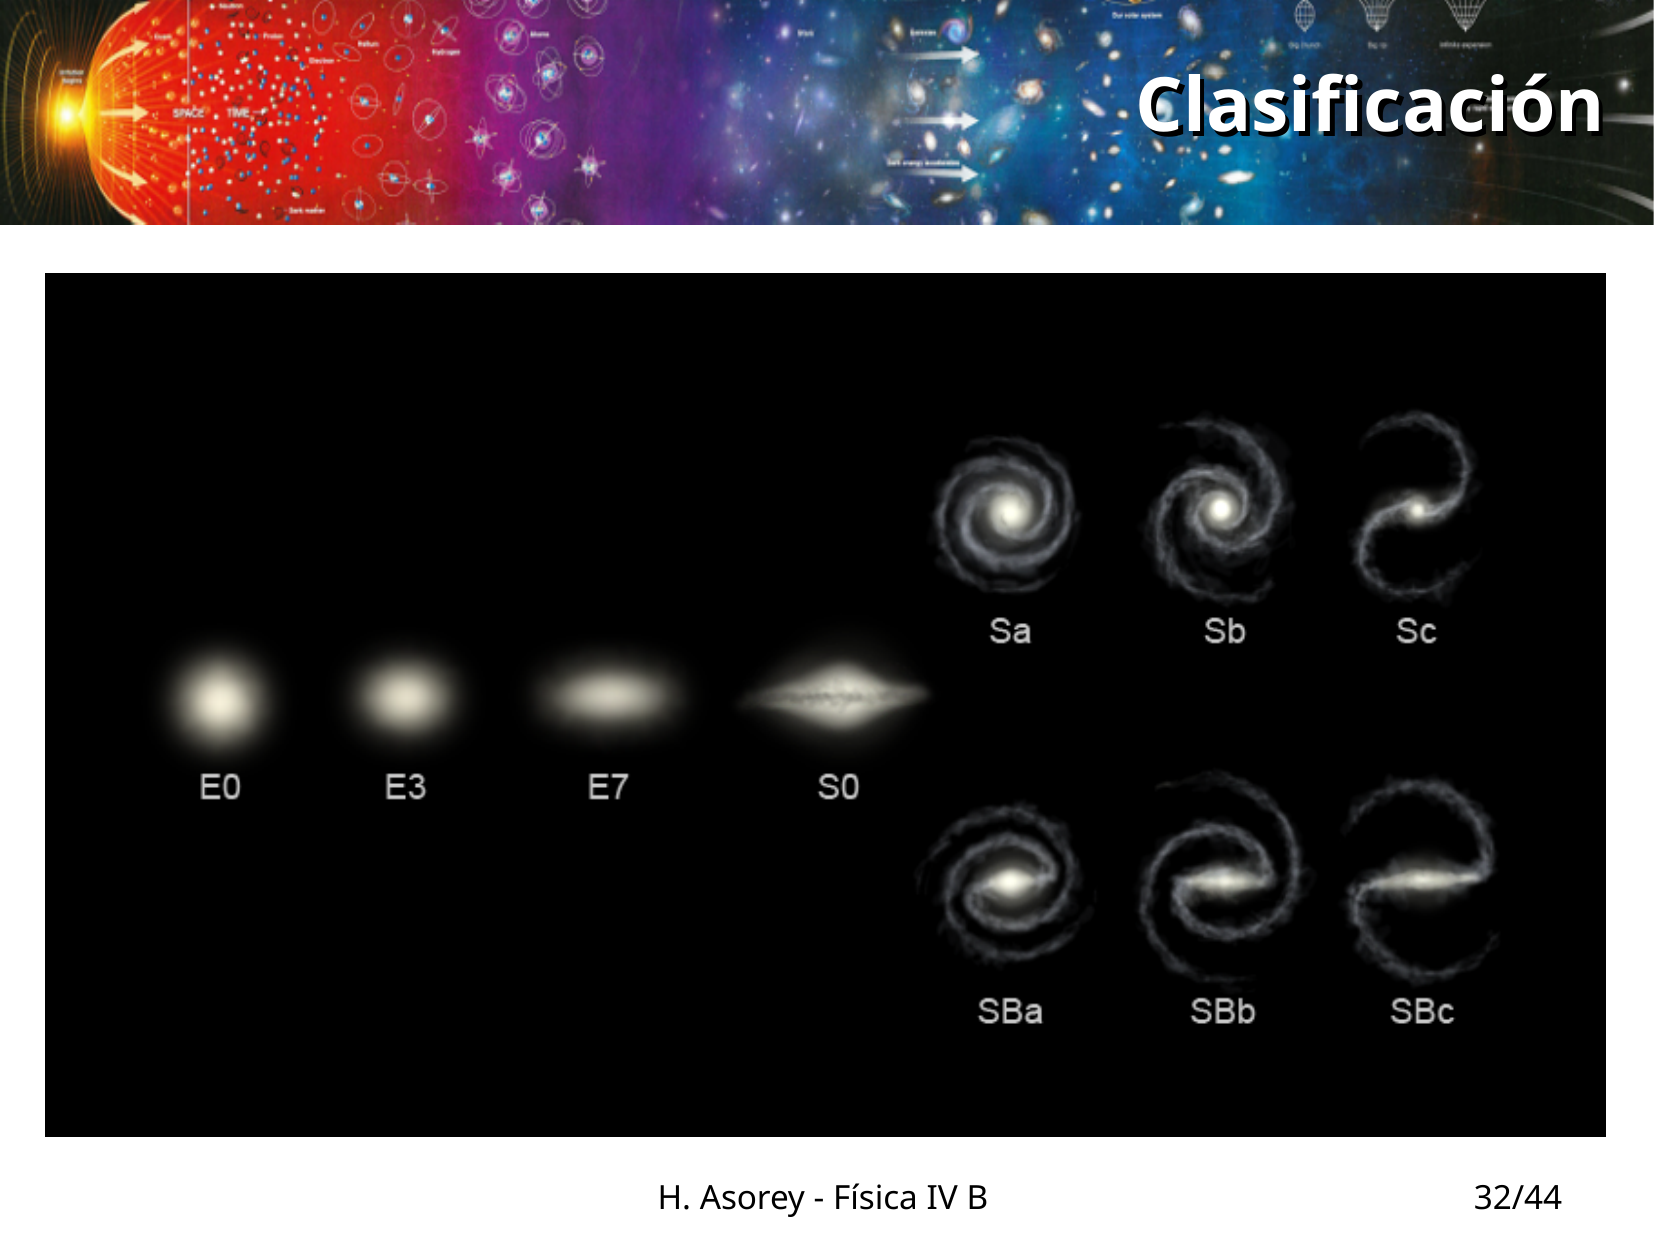

# Clasificación
H. Asorey - Física IV B
32